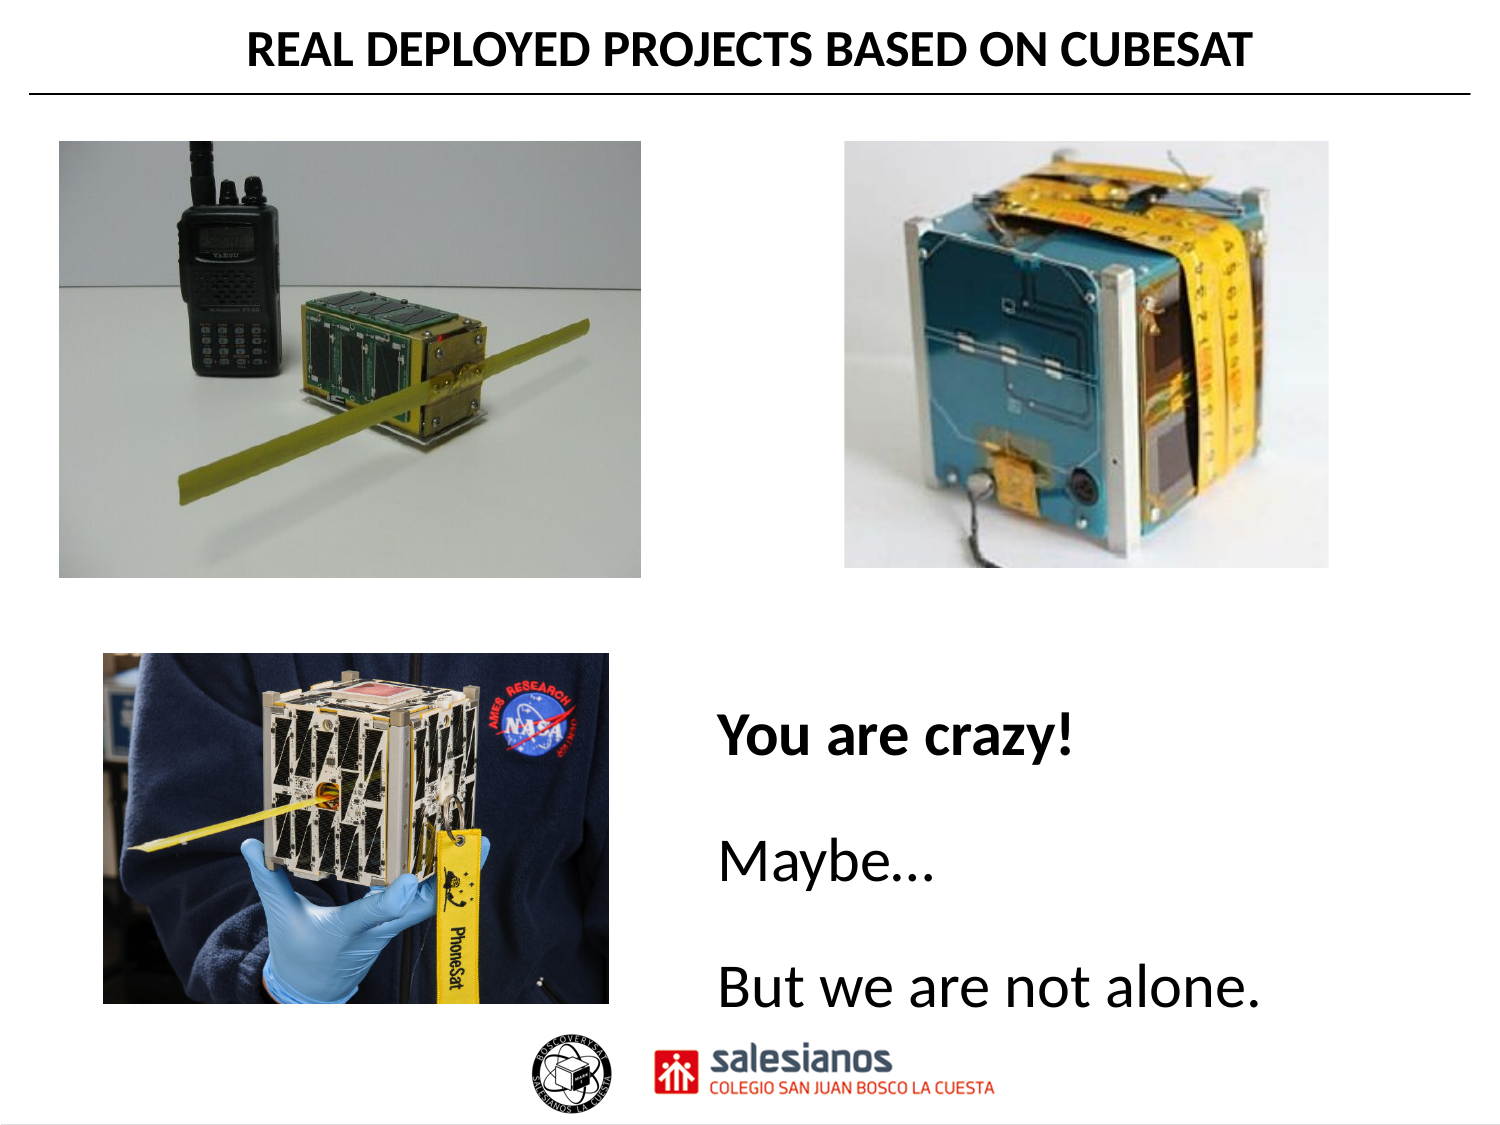

REAL DEPLOYED PROJECTS BASED ON CUBESAT
You are crazy!
Maybe…
But we are not alone.